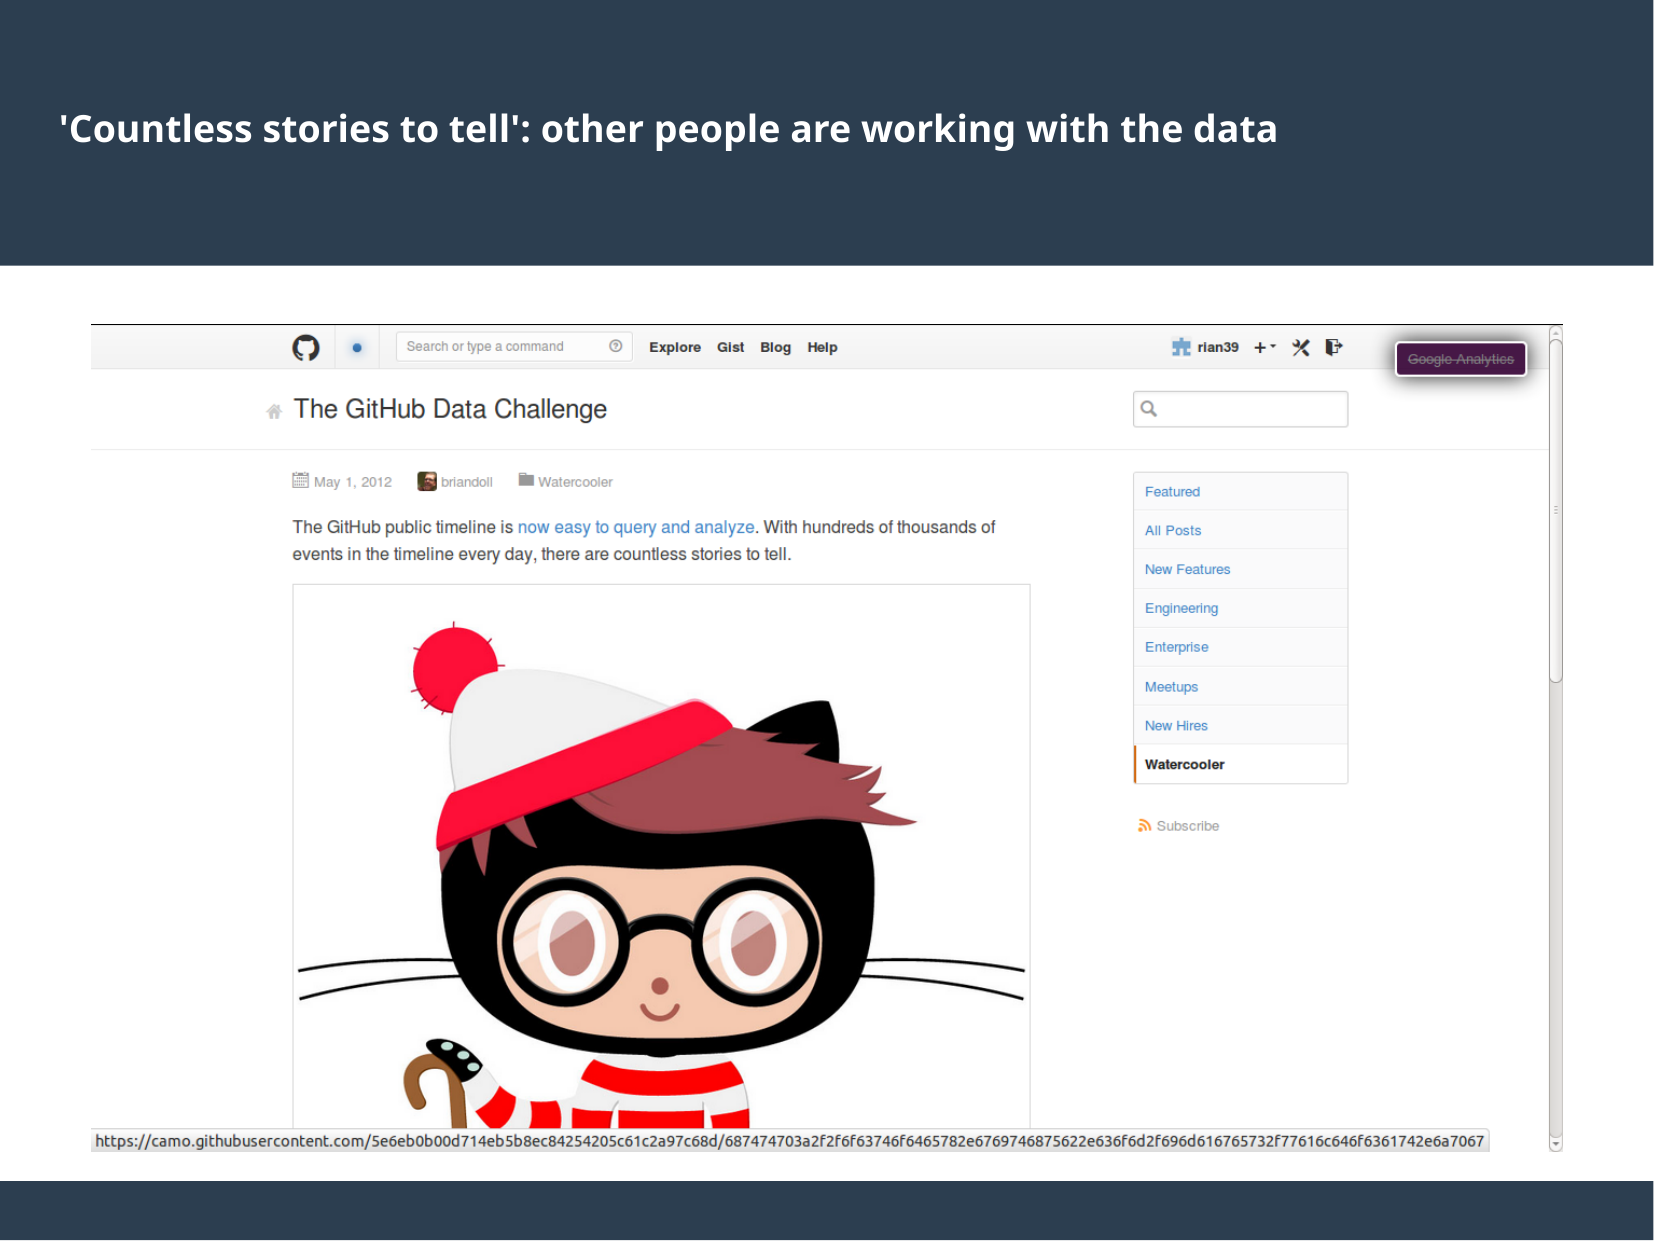

# 'Countless stories to tell': other people are working with the data